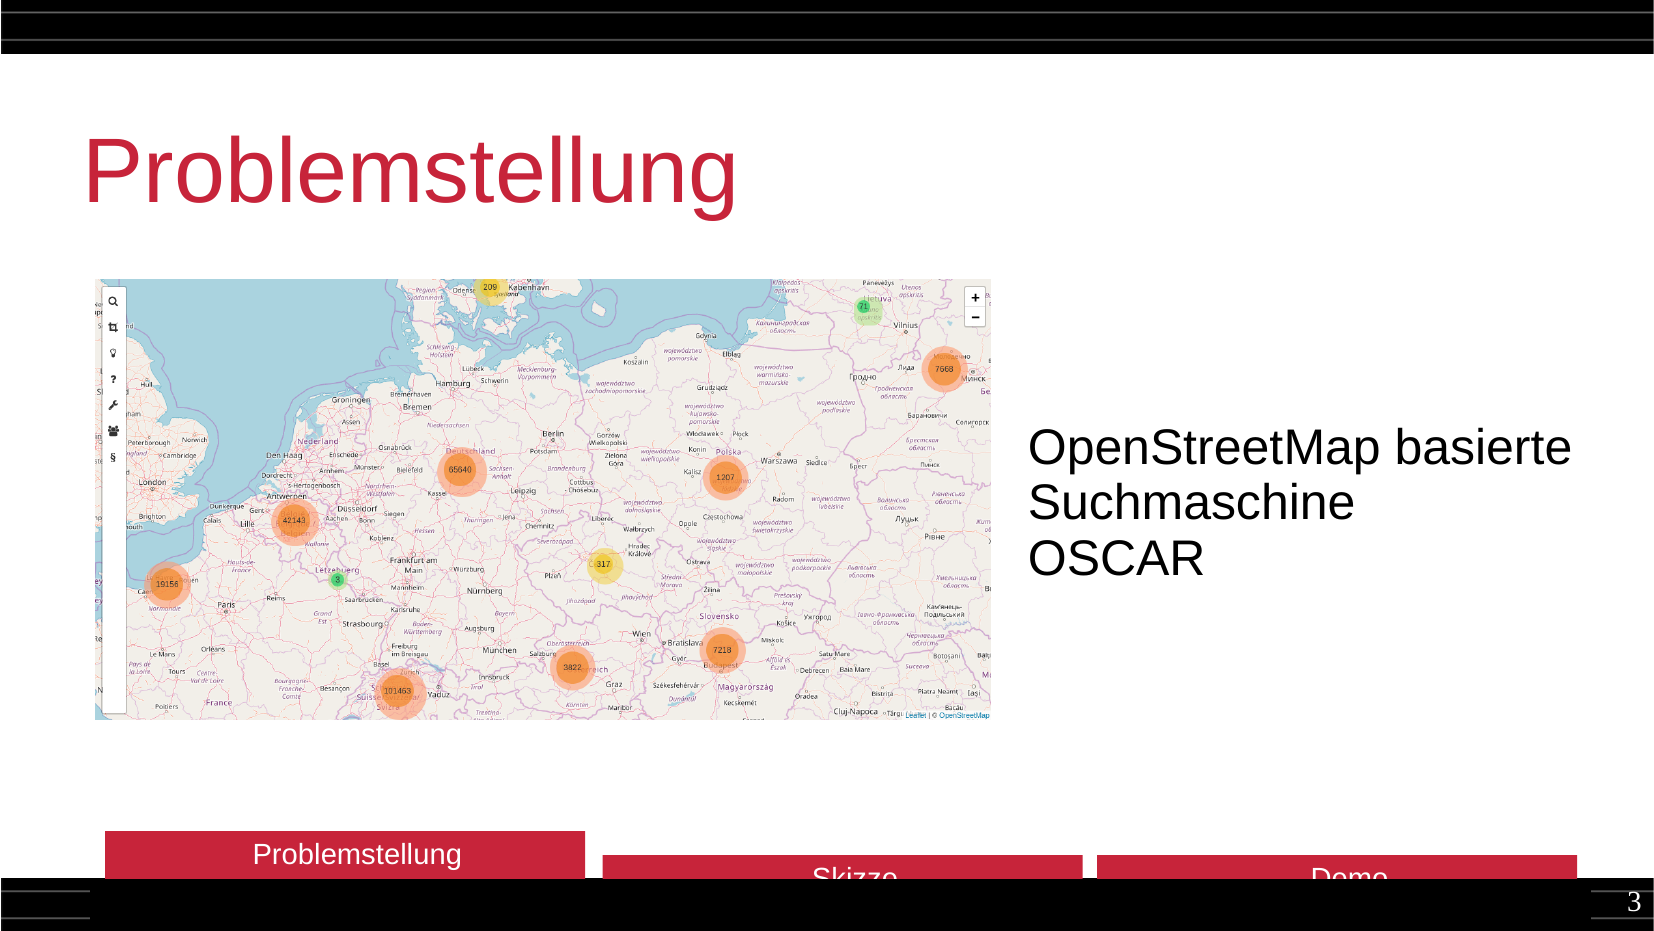

# Problemstellung
OpenStreetMap basierte Suchmaschine
OSCAR
 Problemstellung
 Skizze
 Demo